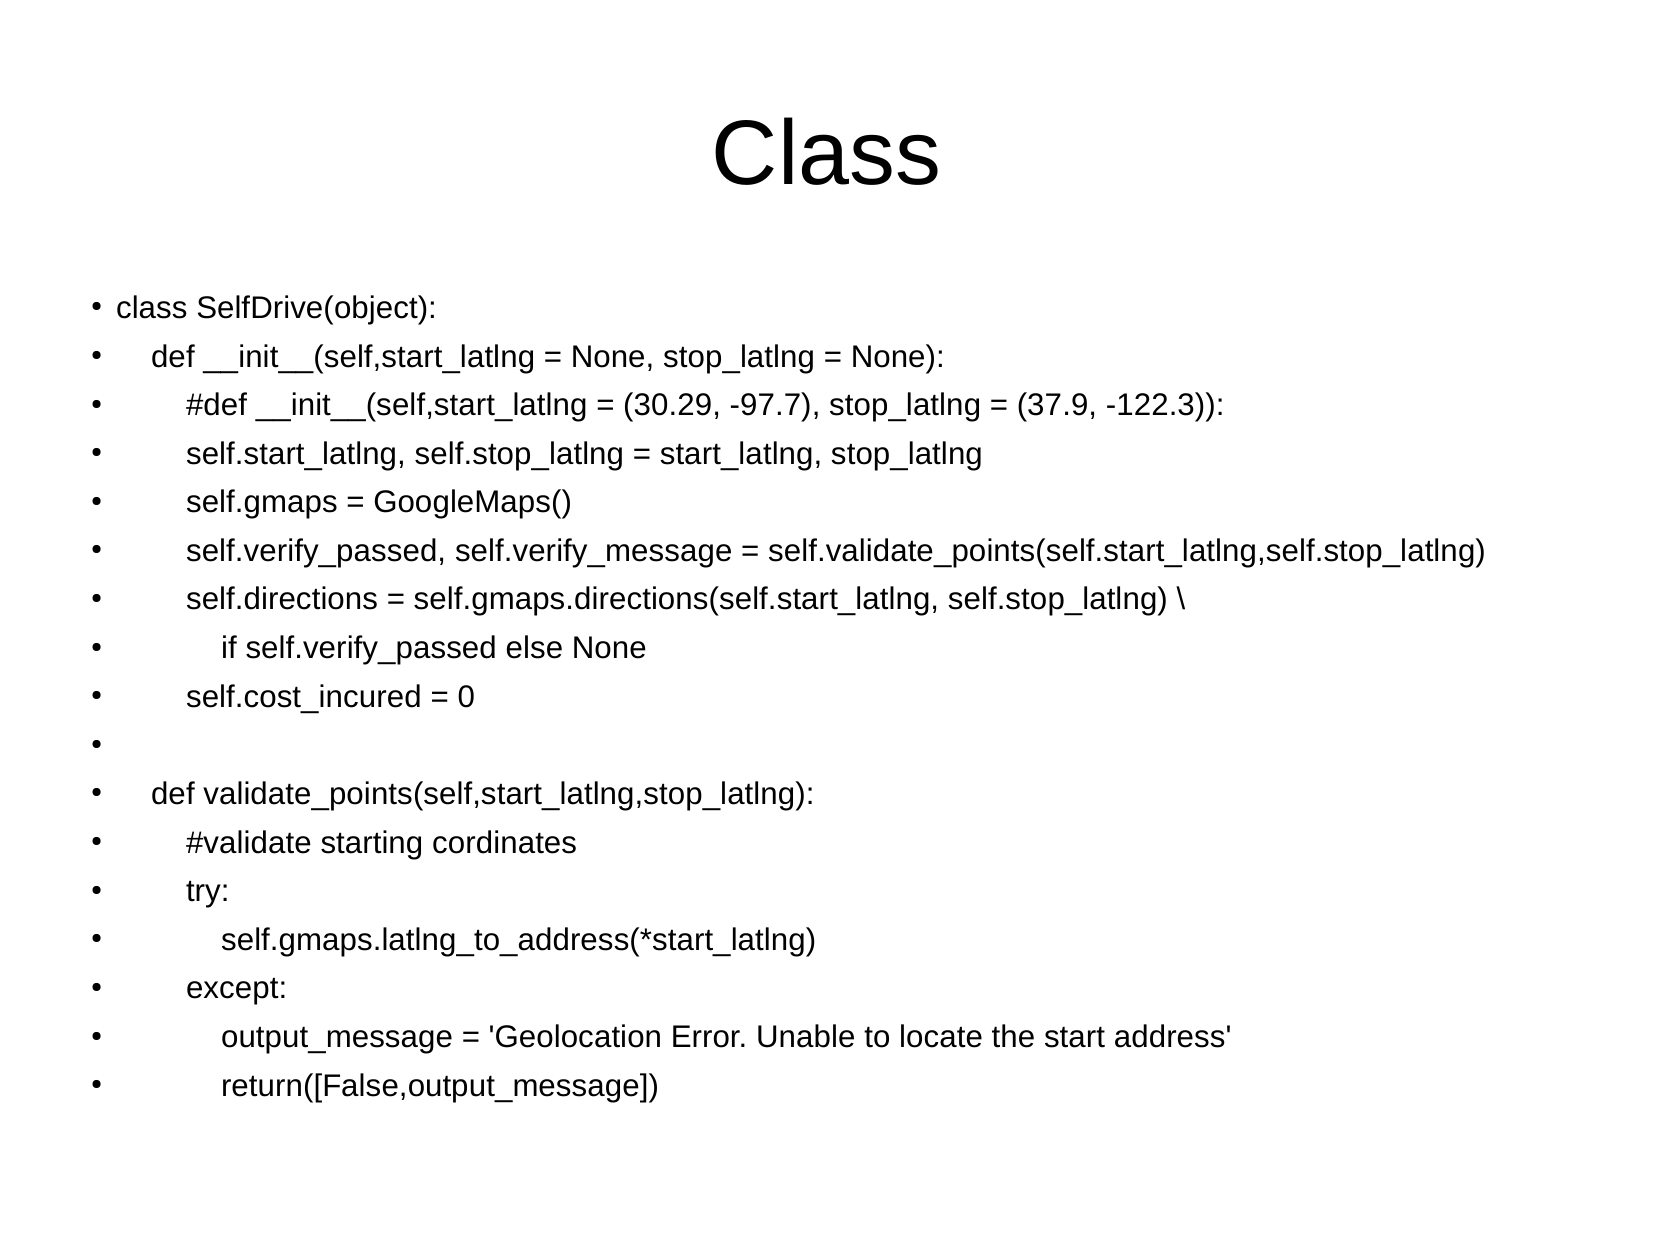

# Class
class SelfDrive(object):
 def __init__(self,start_latlng = None, stop_latlng = None):
 #def __init__(self,start_latlng = (30.29, -97.7), stop_latlng = (37.9, -122.3)):
 self.start_latlng, self.stop_latlng = start_latlng, stop_latlng
 self.gmaps = GoogleMaps()
 self.verify_passed, self.verify_message = self.validate_points(self.start_latlng,self.stop_latlng)
 self.directions = self.gmaps.directions(self.start_latlng, self.stop_latlng) \
 if self.verify_passed else None
 self.cost_incured = 0
 def validate_points(self,start_latlng,stop_latlng):
 #validate starting cordinates
 try:
 self.gmaps.latlng_to_address(*start_latlng)
 except:
 output_message = 'Geolocation Error. Unable to locate the start address'
 return([False,output_message])